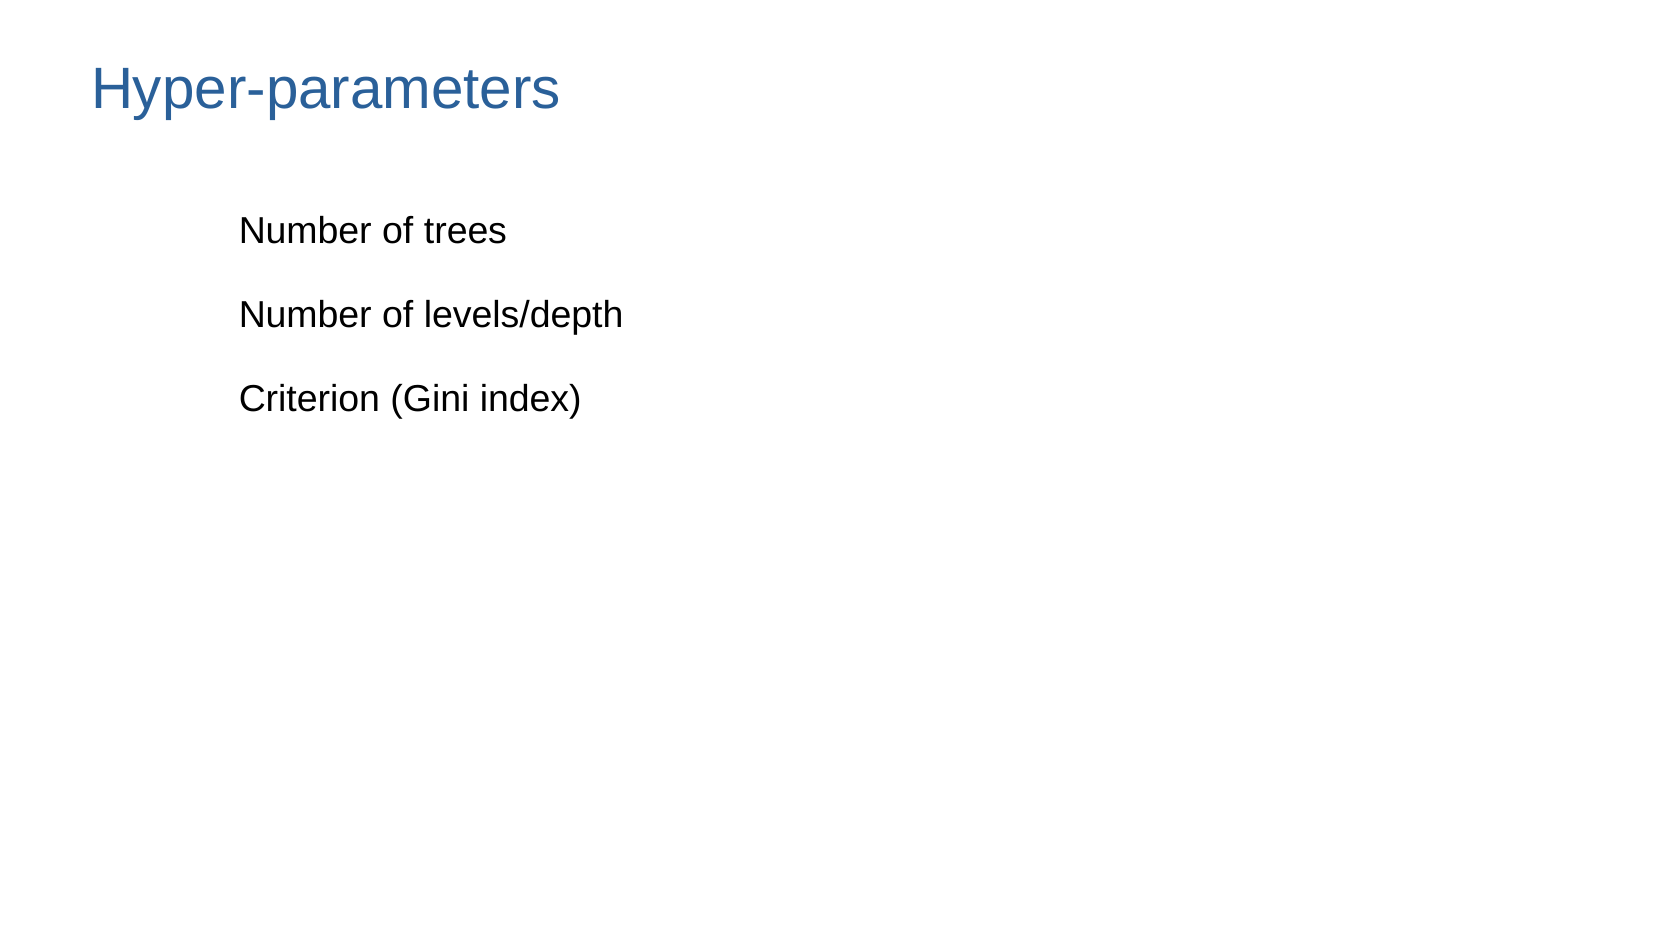

Hyper-parameters
 Number of trees
 Number of levels/depth
 Criterion (Gini index)